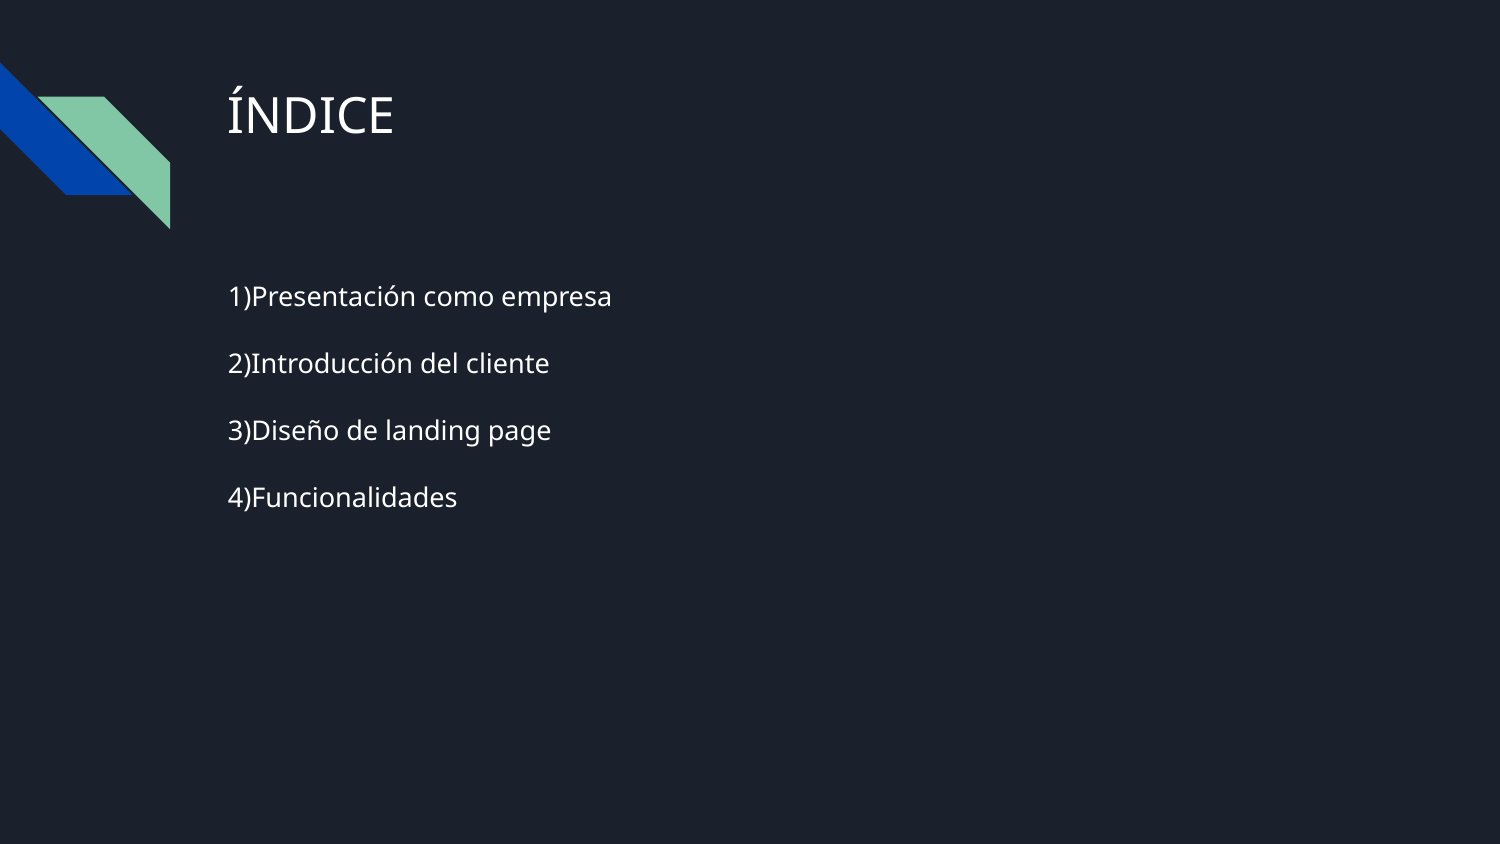

# ÍNDICE
1)Presentación como empresa
2)Introducción del cliente
3)Diseño de landing page
4)Funcionalidades